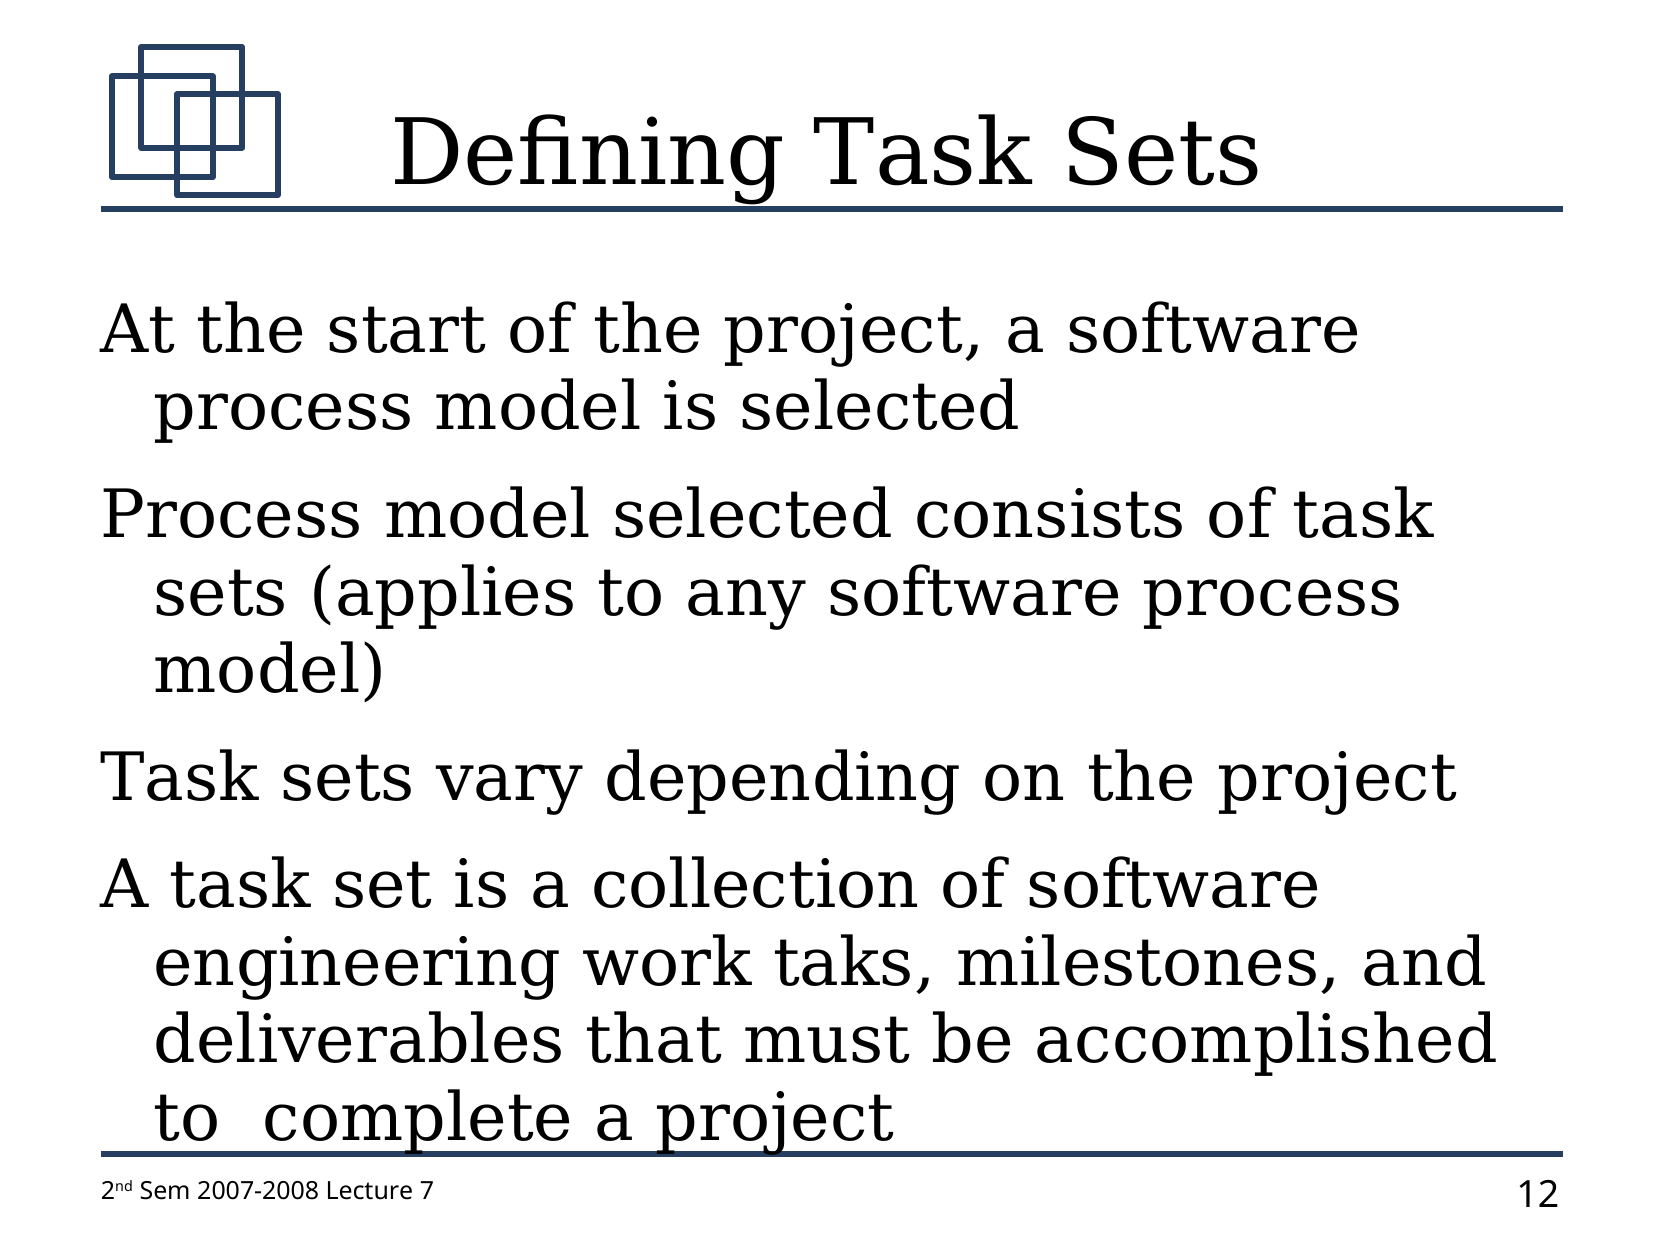

# Defining Task Sets
At the start of the project, a software process model is selected
Process model selected consists of task sets (applies to any software process model)
Task sets vary depending on the project
A task set is a collection of software engineering work taks, milestones, and deliverables that must be accomplished to complete a project